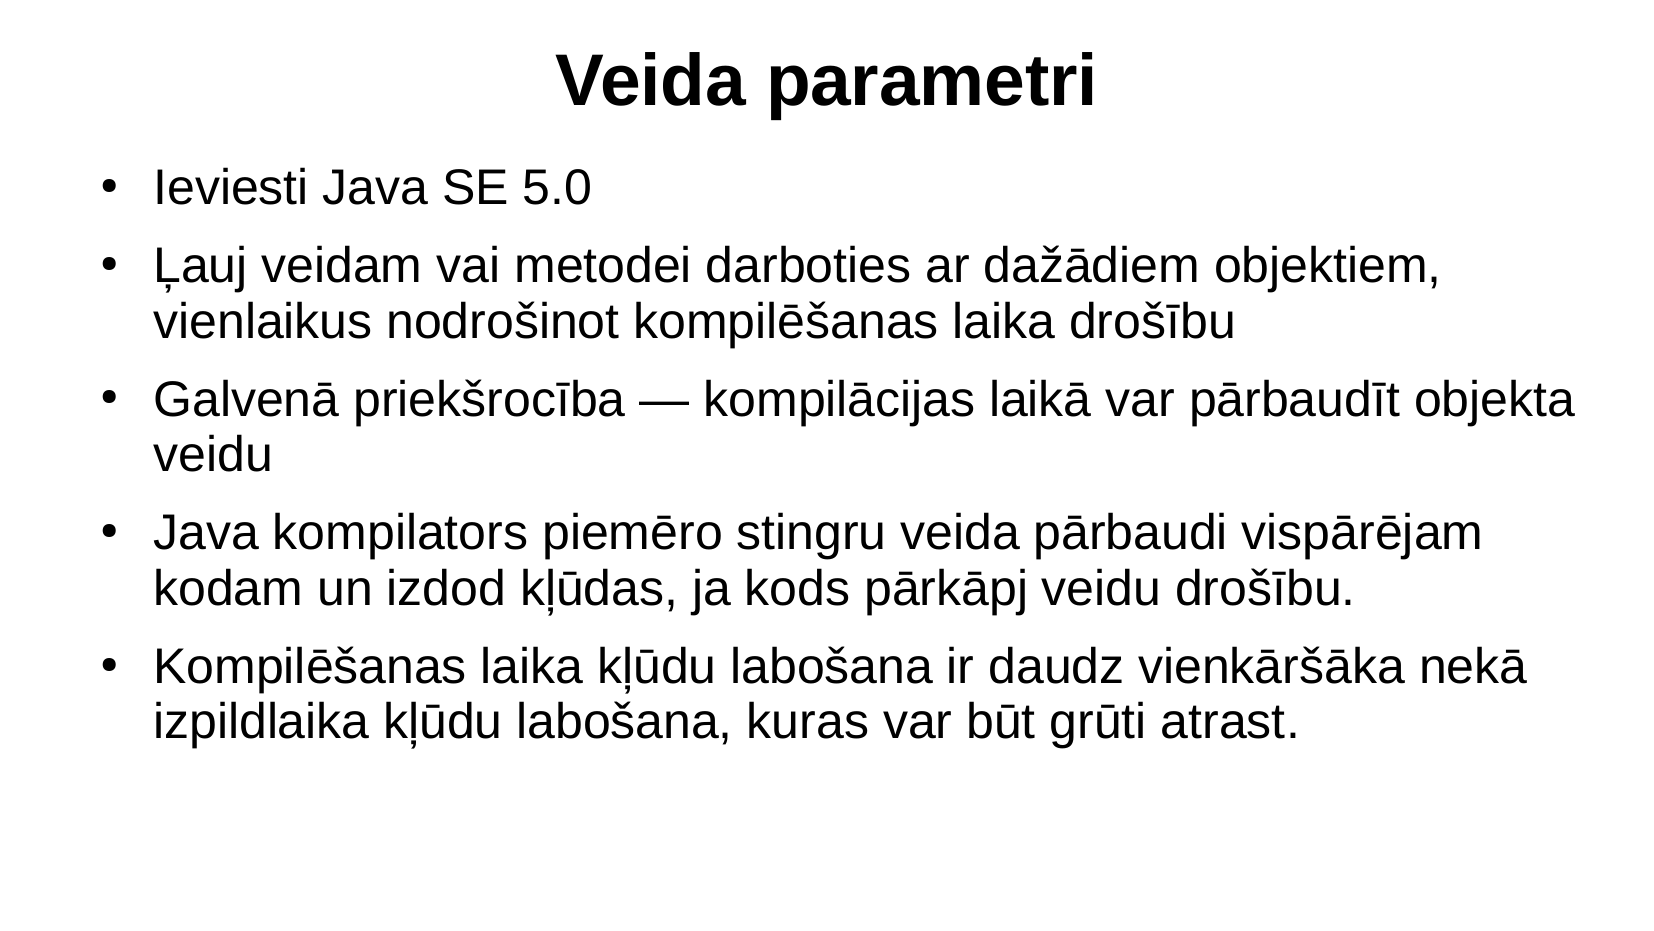

# Veida parametri
Ieviesti Java SE 5.0
Ļauj veidam vai metodei darboties ar dažādiem objektiem, vienlaikus nodrošinot kompilēšanas laika drošību
Galvenā priekšrocība — kompilācijas laikā var pārbaudīt objekta veidu
Java kompilators piemēro stingru veida pārbaudi vispārējam kodam un izdod kļūdas, ja kods pārkāpj veidu drošību.
Kompilēšanas laika kļūdu labošana ir daudz vienkāršāka nekā izpildlaika kļūdu labošana, kuras var būt grūti atrast.